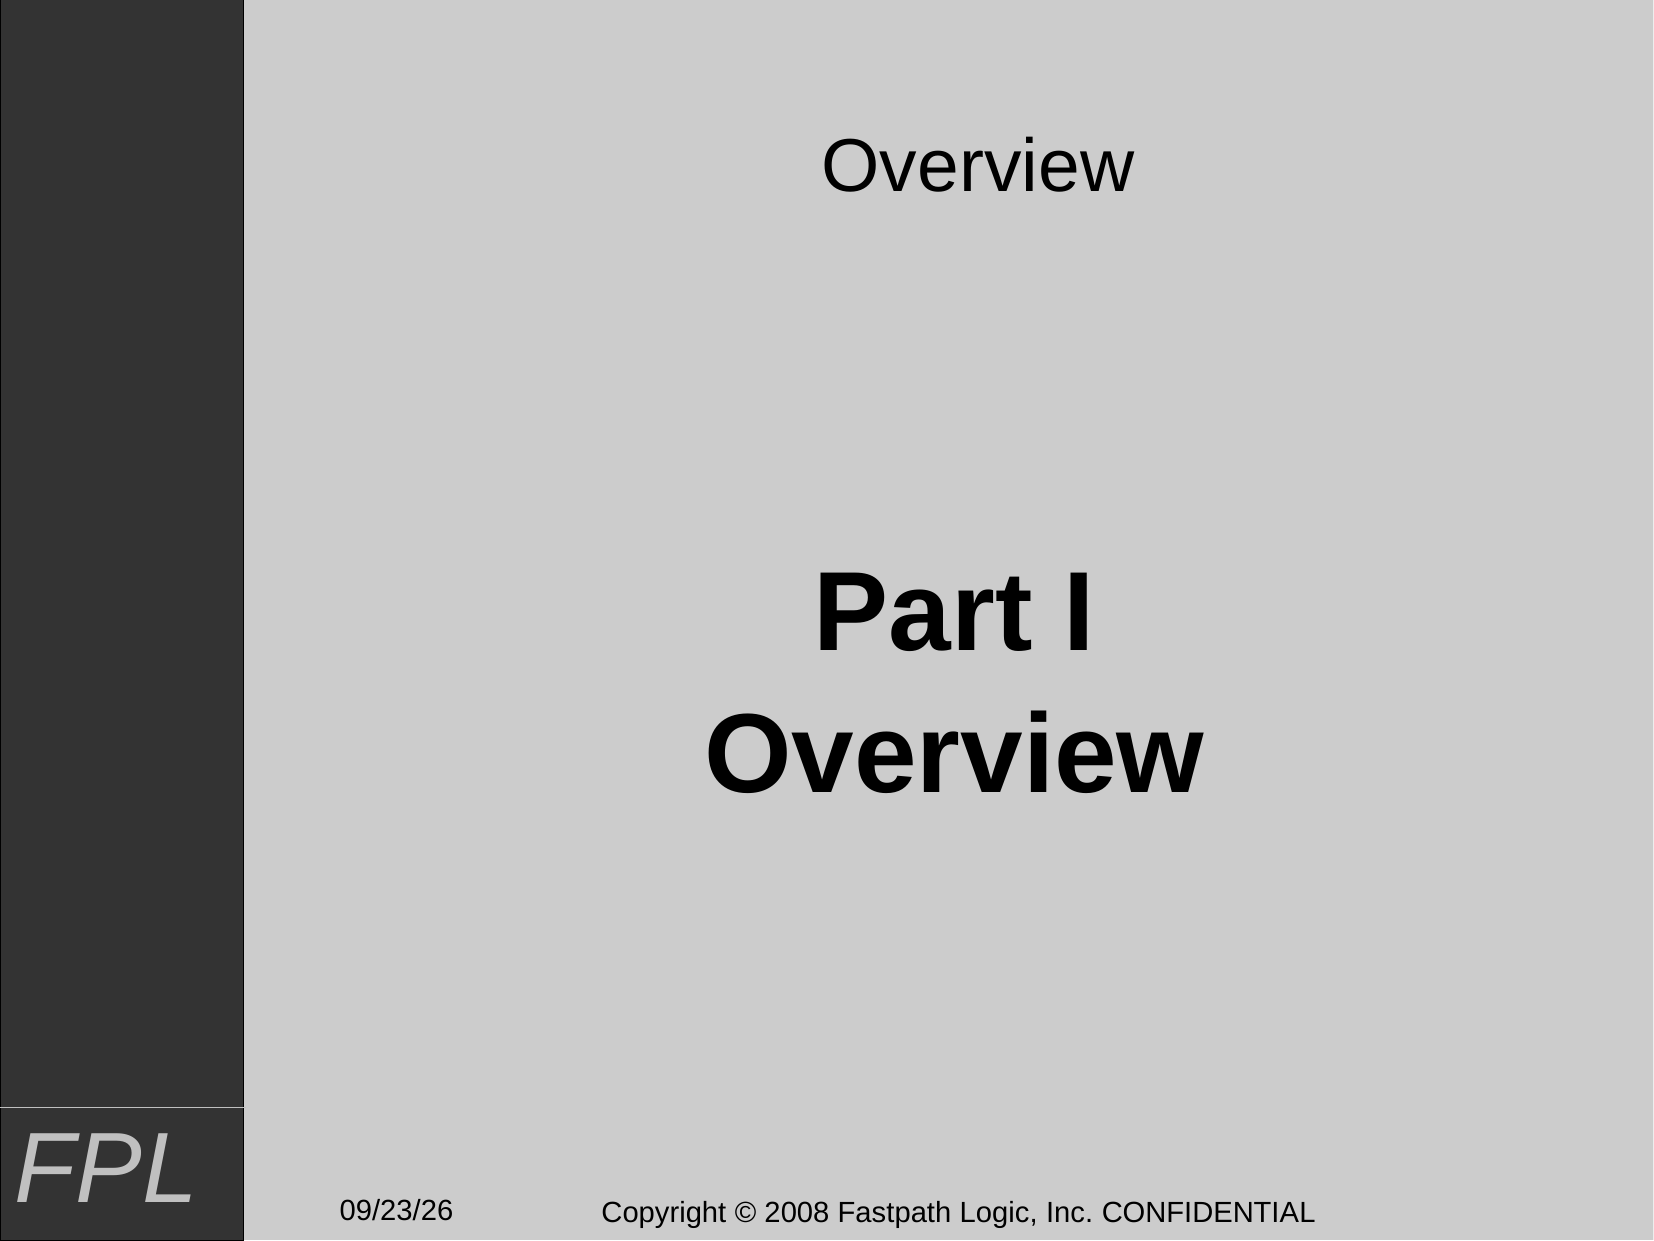

# Overview
Part I
Overview
Copyright Fastpath Logic Inc. @2007